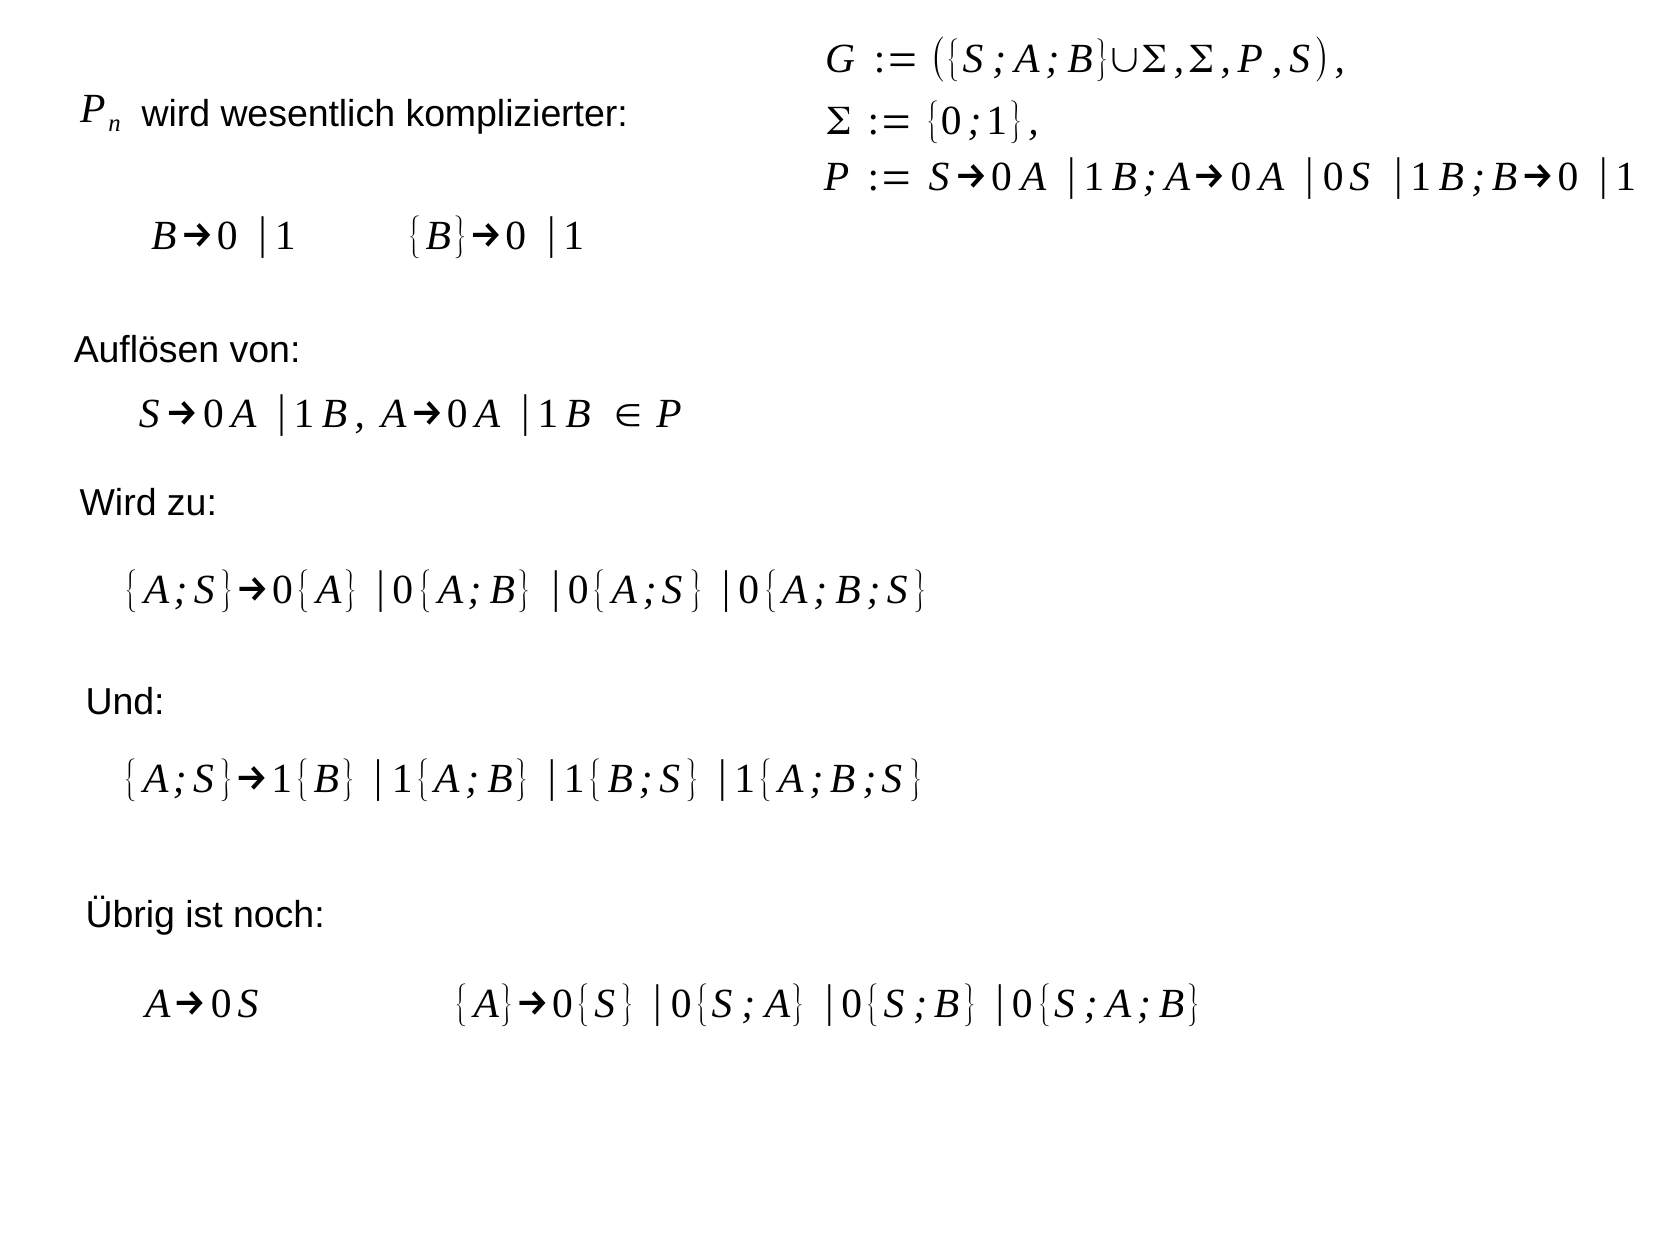

wird wesentlich komplizierter:
Auflösen von:
Wird zu:
Und:
Übrig ist noch: